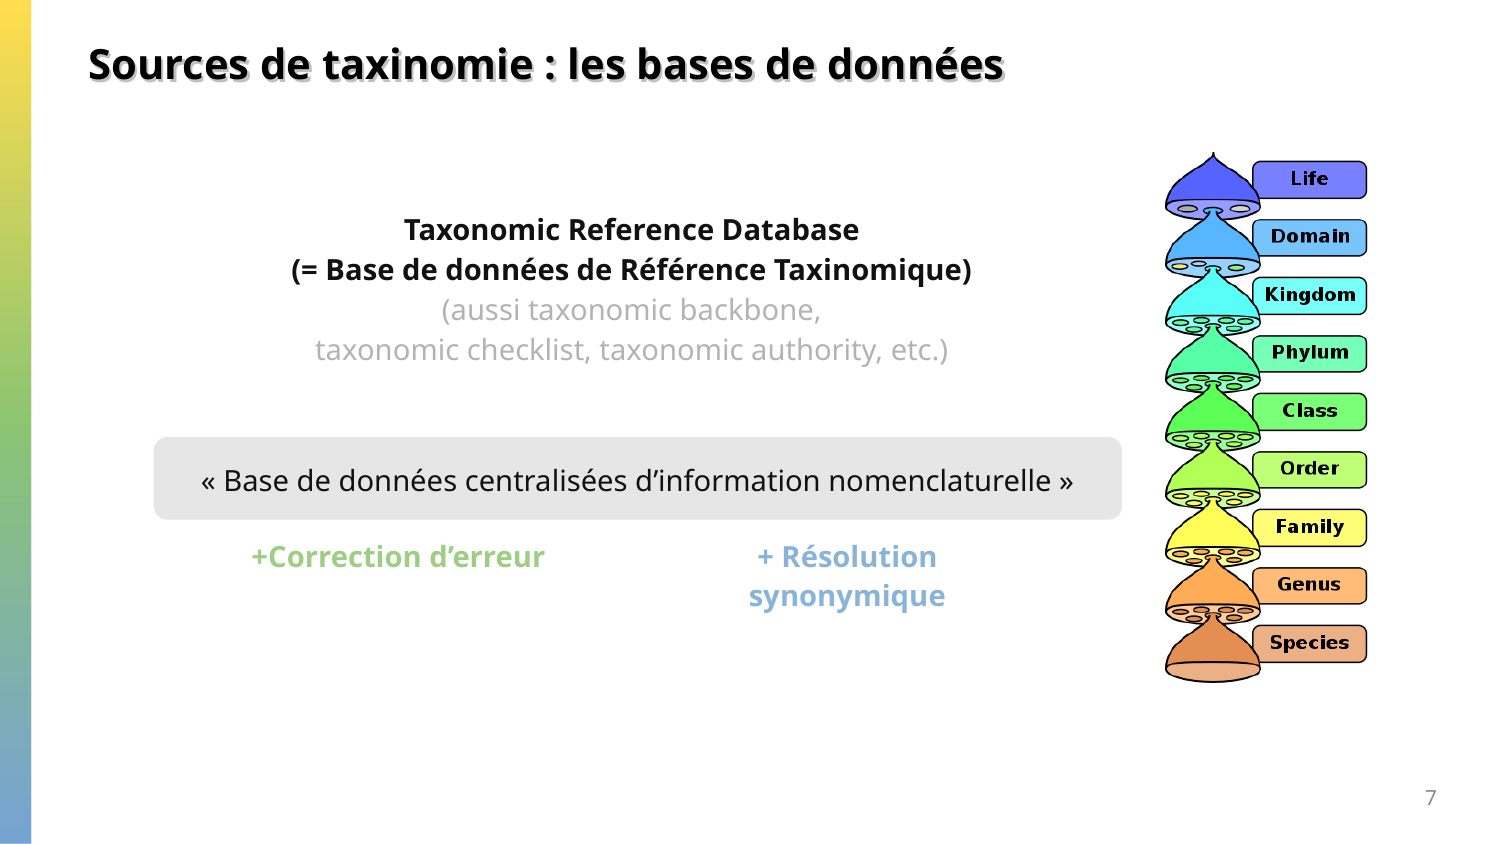

# Sources de taxinomie : les bases de données
Taxonomic Reference Database
(= Base de données de Référence Taxinomique)
(aussi taxonomic backbone,
taxonomic checklist, taxonomic authority, etc.)
« Base de données centralisées d’information nomenclaturelle »
+Correction d’erreur
+ Résolution synonymique